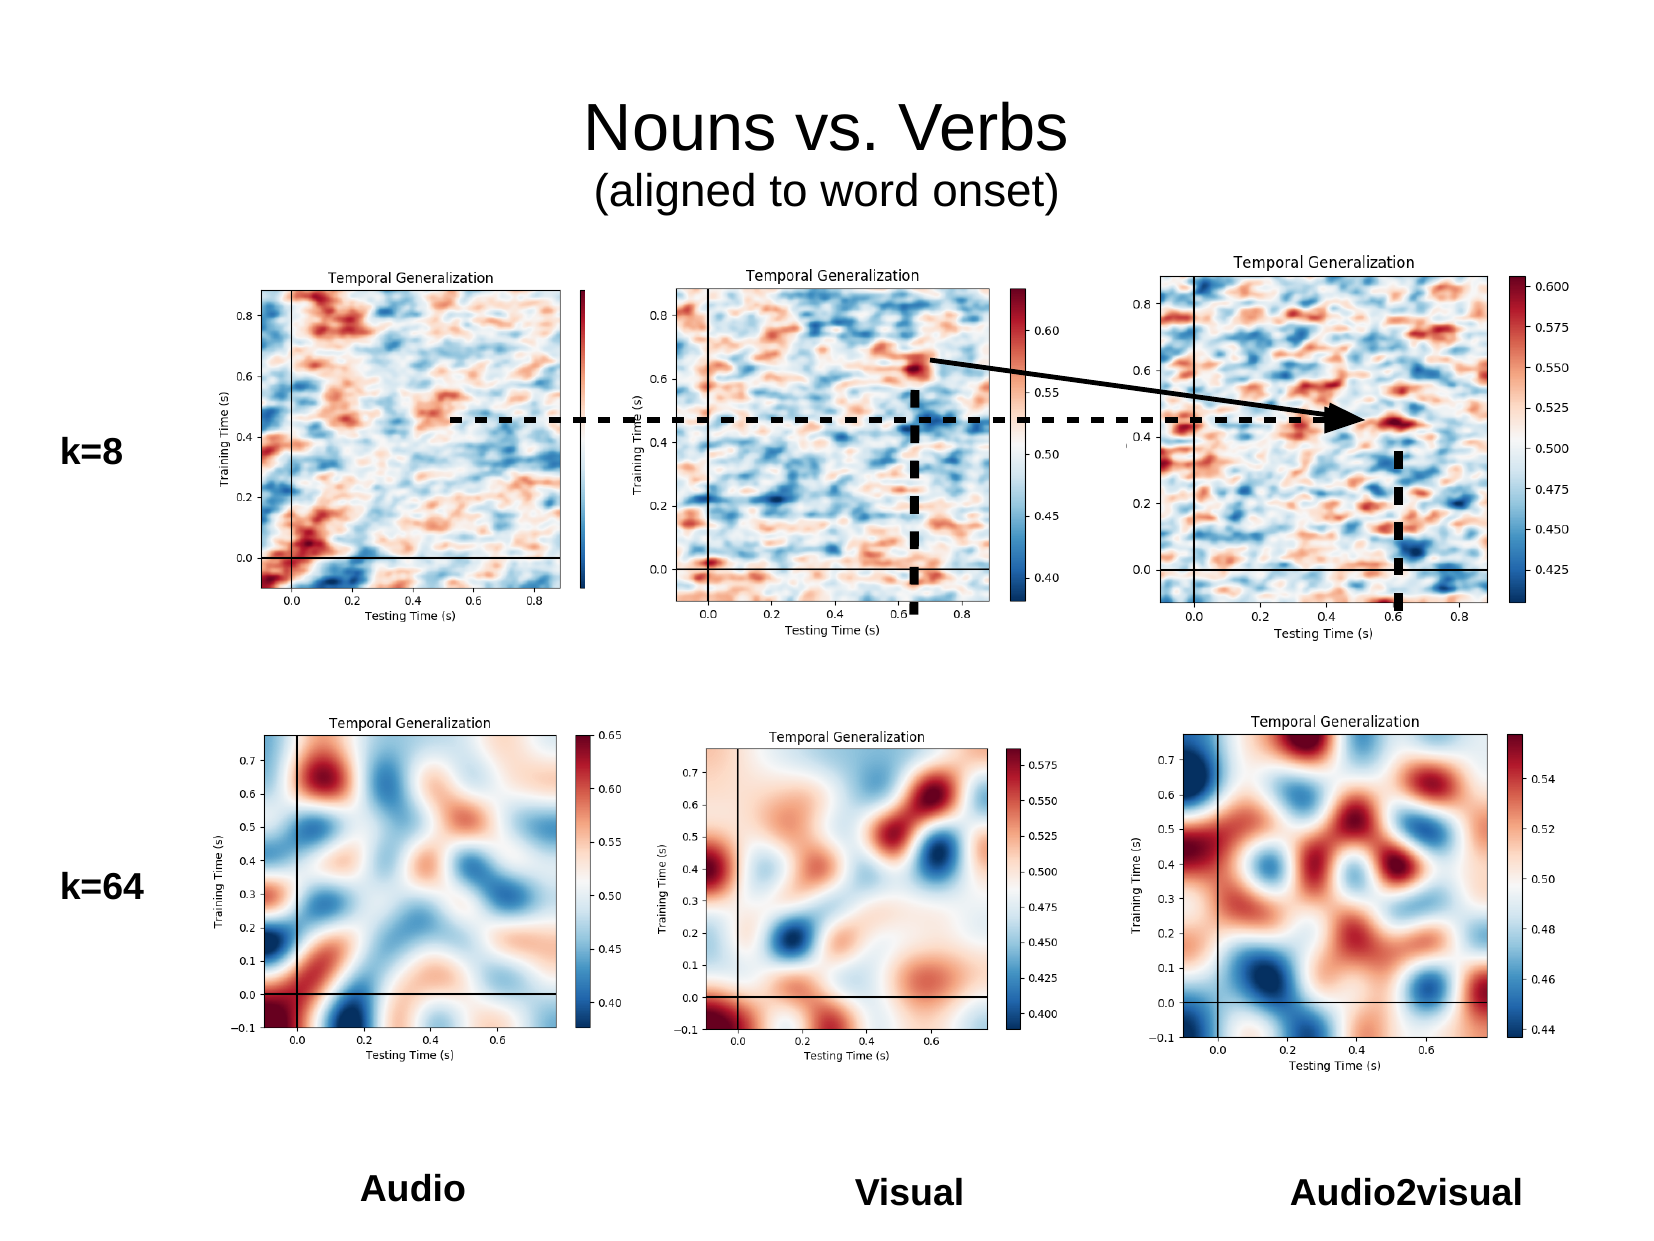

# Nouns vs. Verbs (aligned to word onset)
k=8
k=64
Audio
Visual
Audio2visual